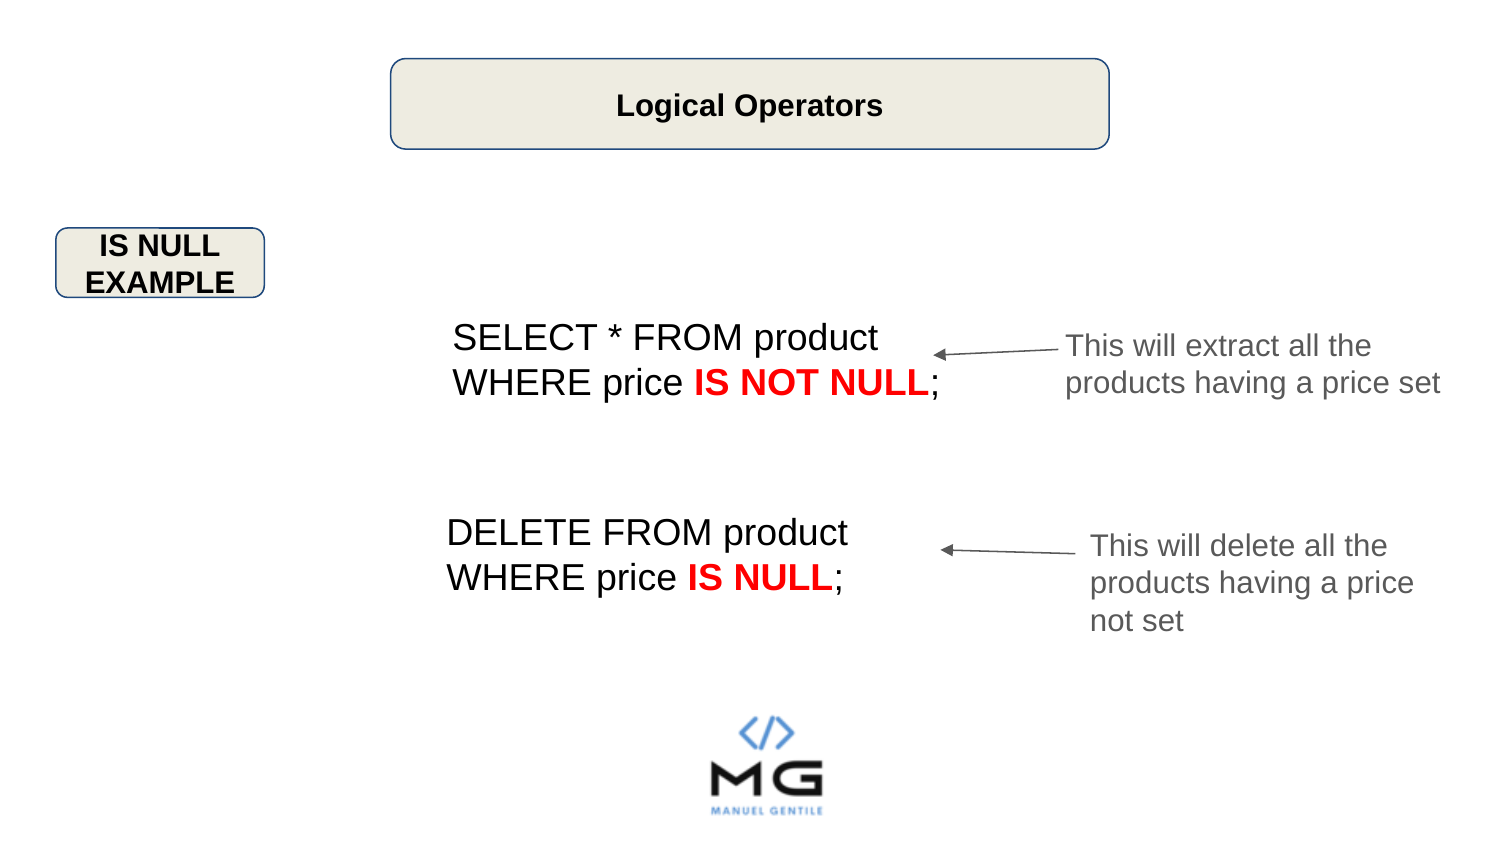

Logical Operators
IS NULL
EXAMPLE
SELECT * FROM product
WHERE price IS NOT NULL;
This will extract all the products having a price set
DELETE FROM product
WHERE price IS NULL;
This will delete all the products having a price not set